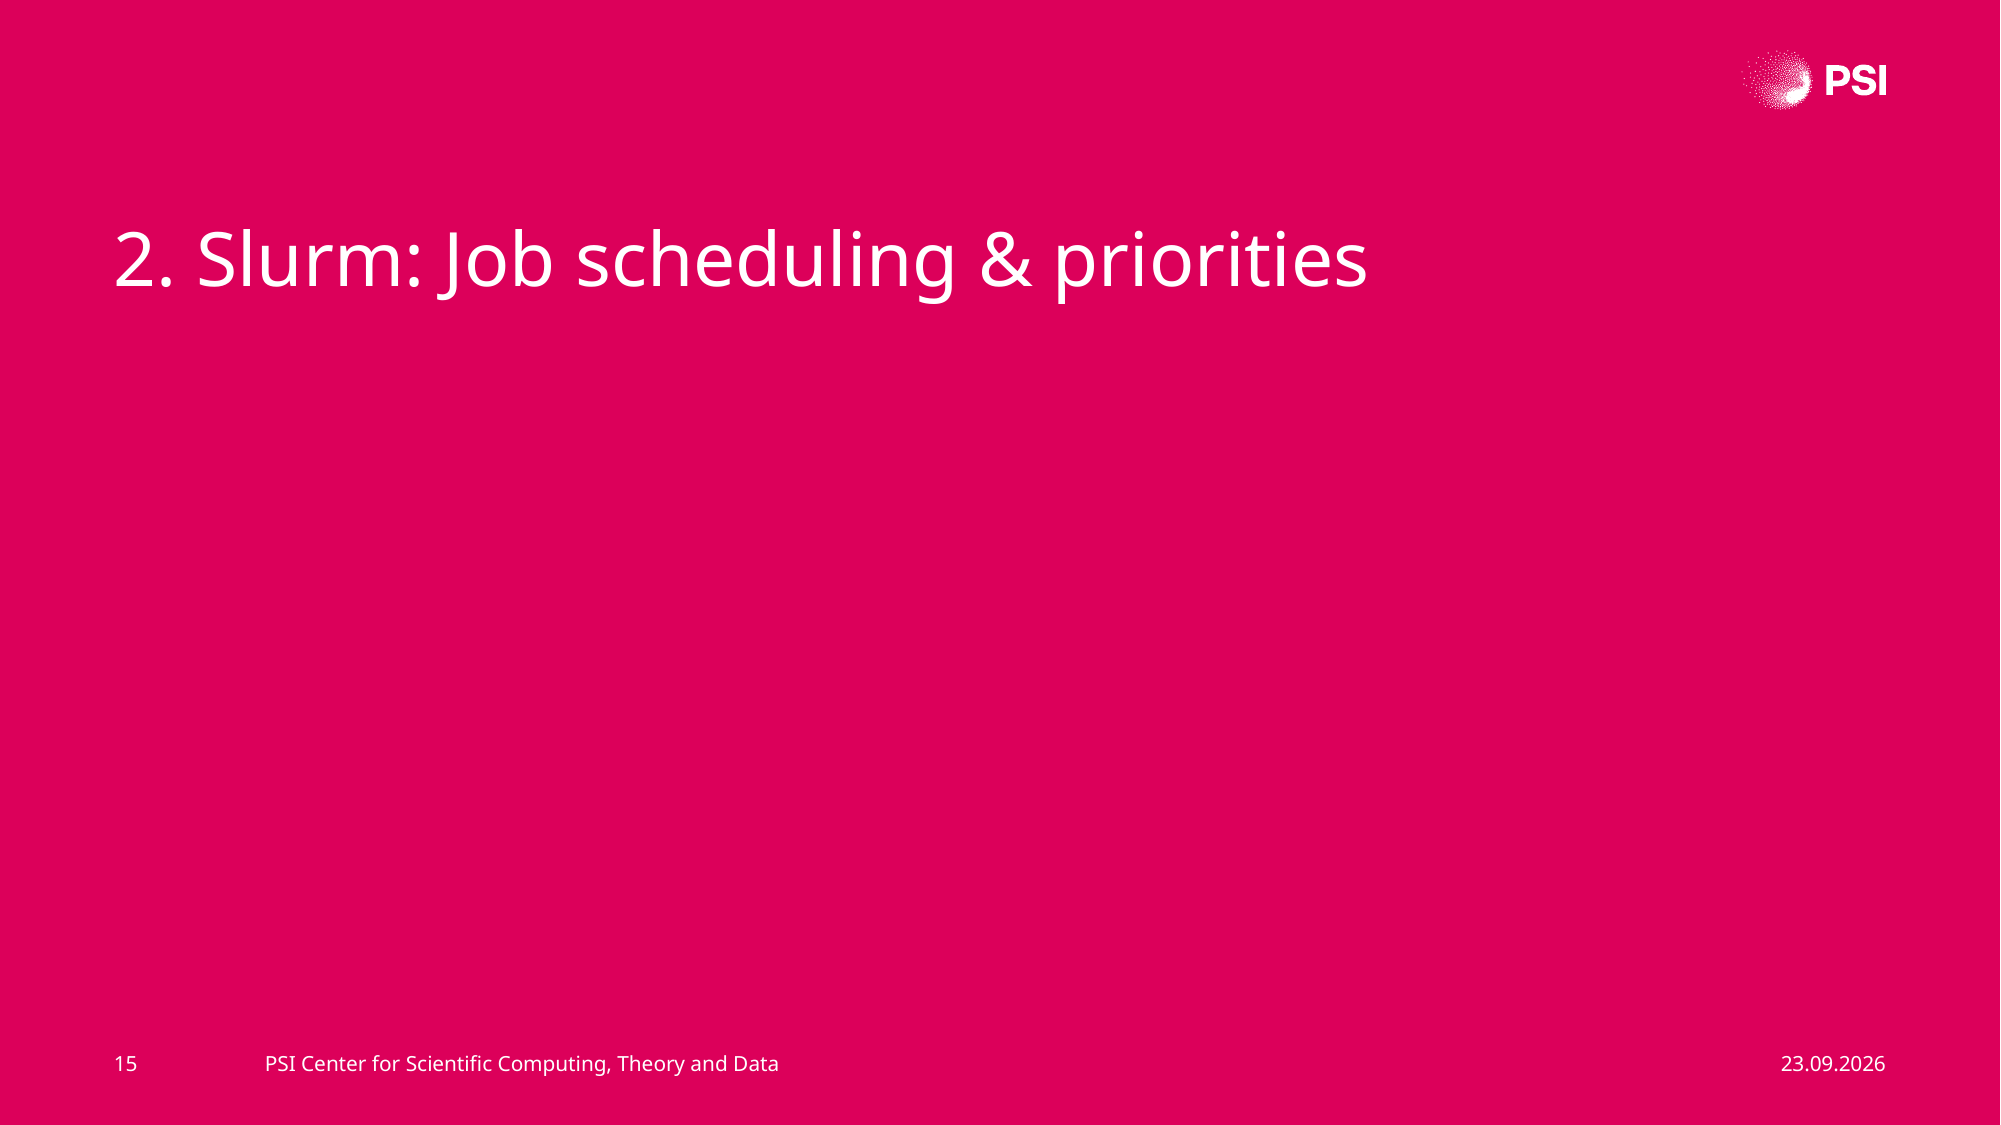

# 2. Slurm: Job scheduling & priorities
15
PSI Center for Scientific Computing, Theory and Data